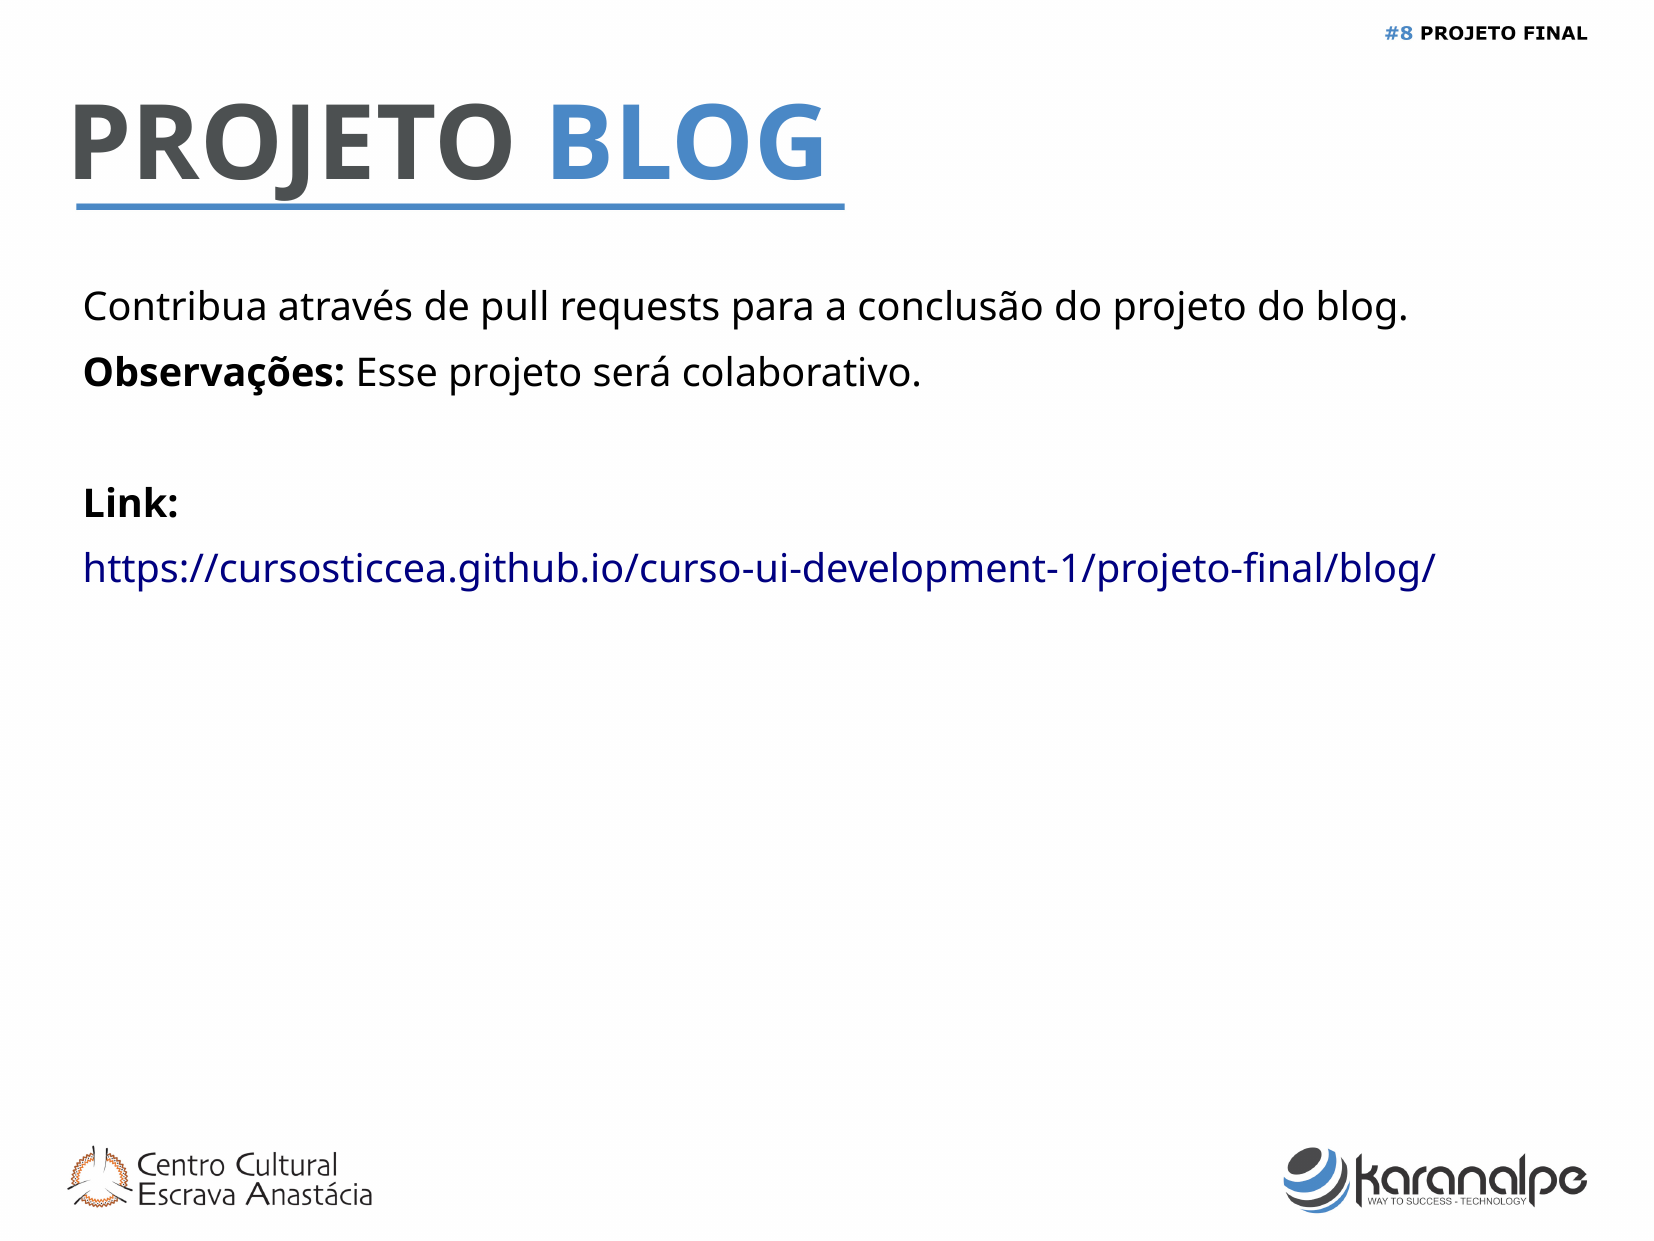

PROJETO BLOG
# Contribua através de pull requests para a conclusão do projeto do blog.
Observações: Esse projeto será colaborativo.
Link:
https://cursosticcea.github.io/curso-ui-development-1/projeto-final/blog/